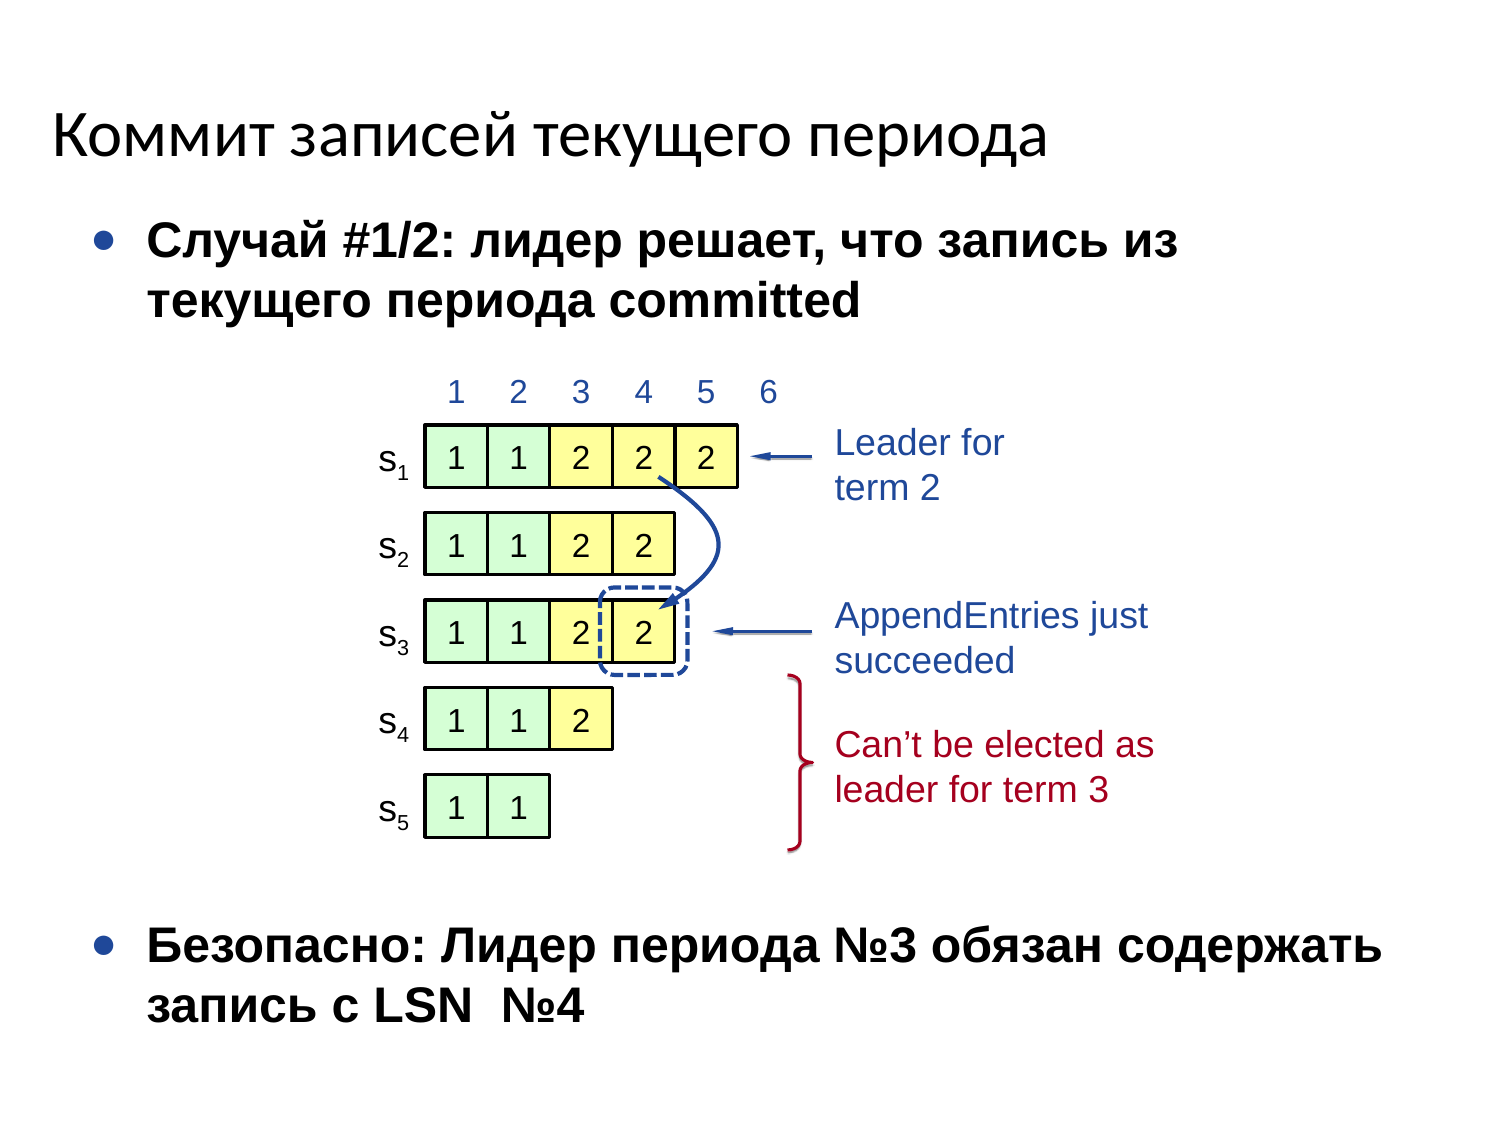

Коммит записей текущего периода
# Случай #1/2: лидер решает, что запись из текущего периода committed
Безопасно: Лидер периода №3 обязан содержать запись с LSN №4
1
2
3
4
5
6
Leader for
term 2
1
1
2
2
2
s1
1
1
2
2
s2
AppendEntries just
succeeded
1
1
2
2
s3
1
1
2
s4
Can’t be elected as
leader for term 3
1
1
s5